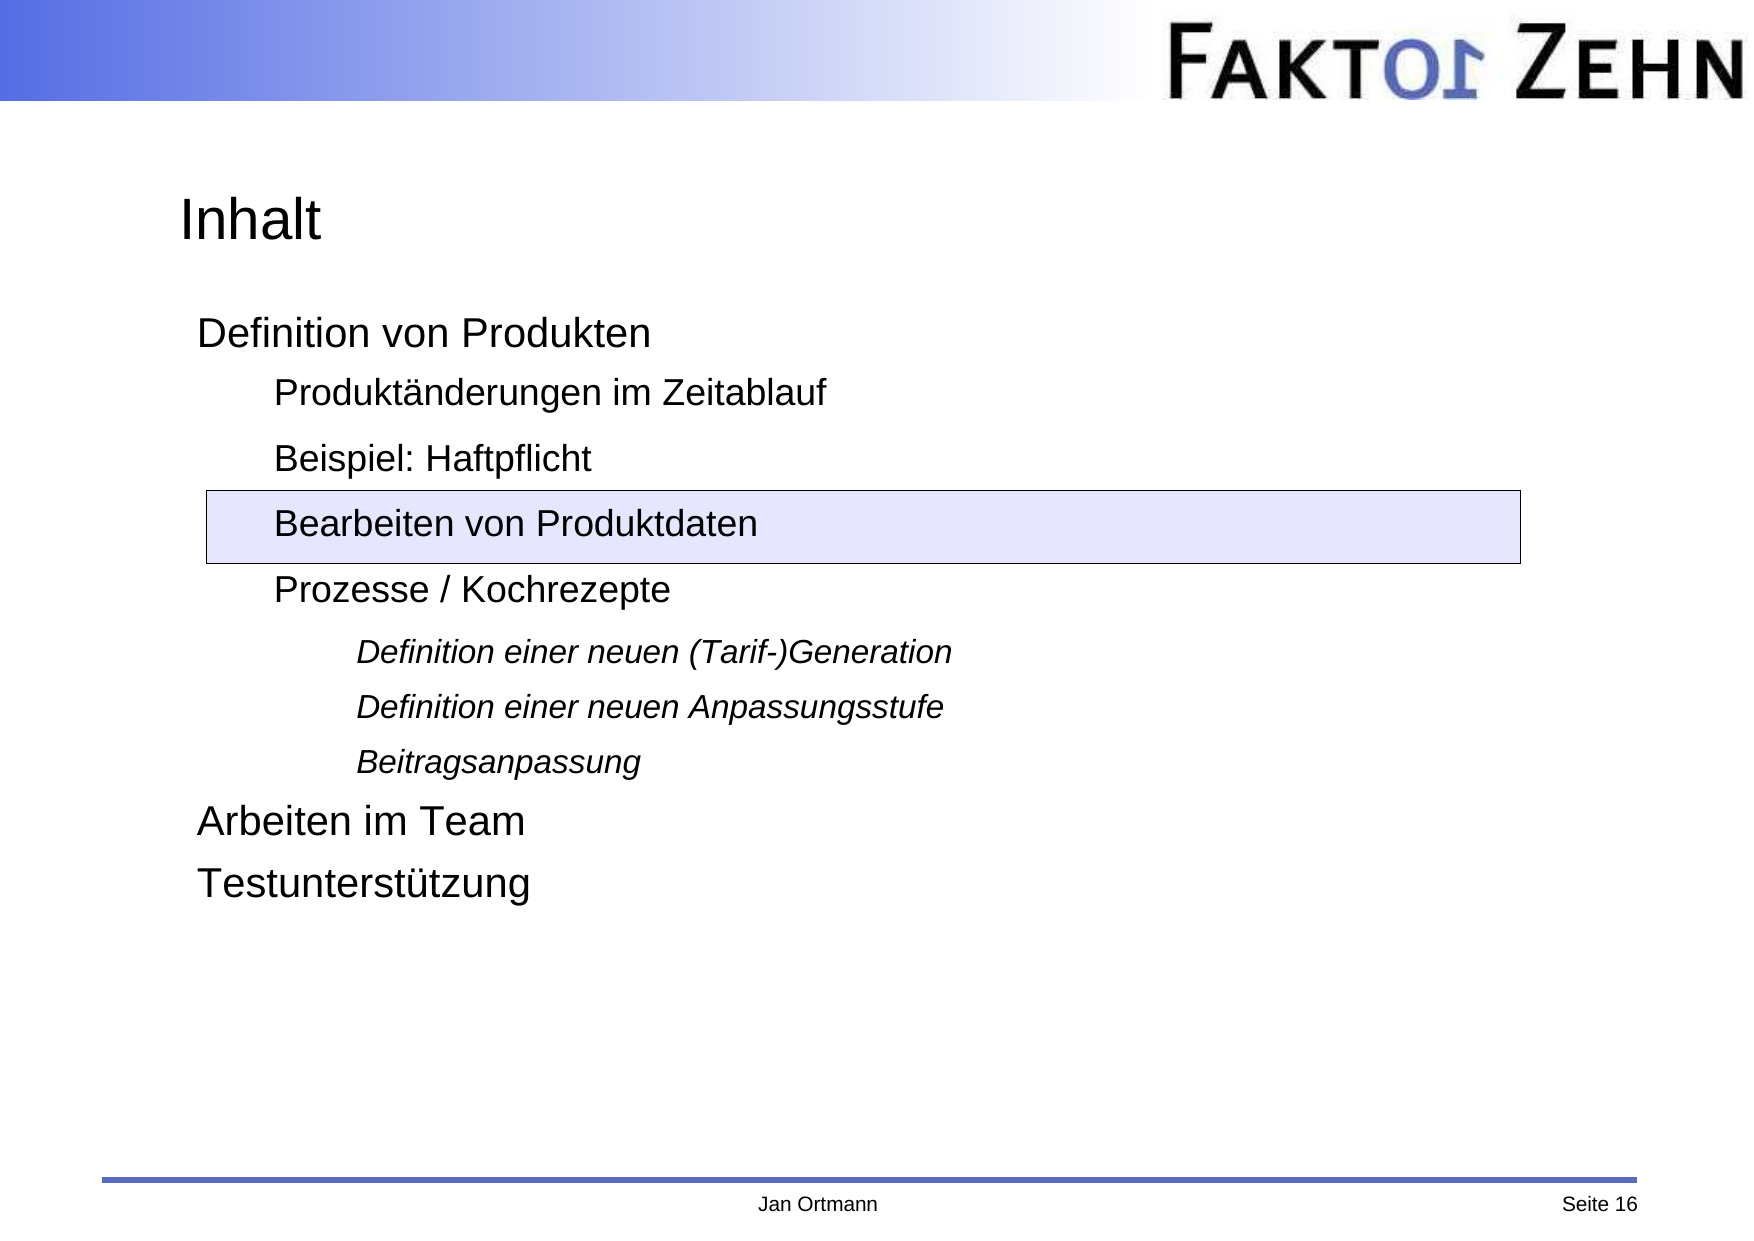

# Inhalt
Definition von Produkten
Produktänderungen im Zeitablauf
Beispiel: Haftpflicht
Bearbeiten von Produktdaten
Prozesse / Kochrezepte
Definition einer neuen (Tarif-)Generation
Definition einer neuen Anpassungsstufe
Beitragsanpassung
Arbeiten im Team
Testunterstützung